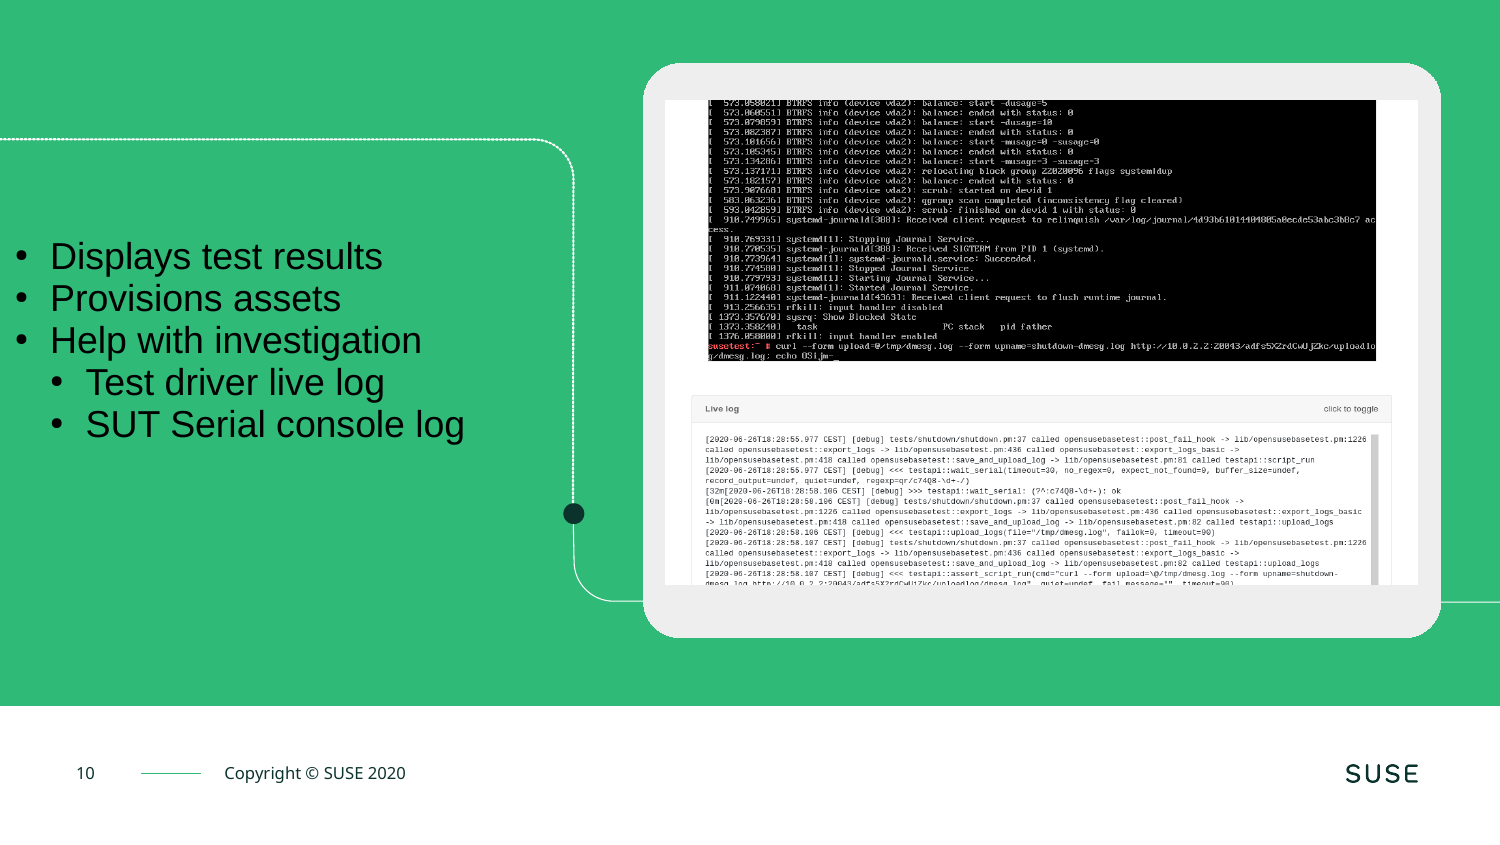

Displays test results
Provisions assets
Help with investigation
Test driver live log
SUT Serial console log